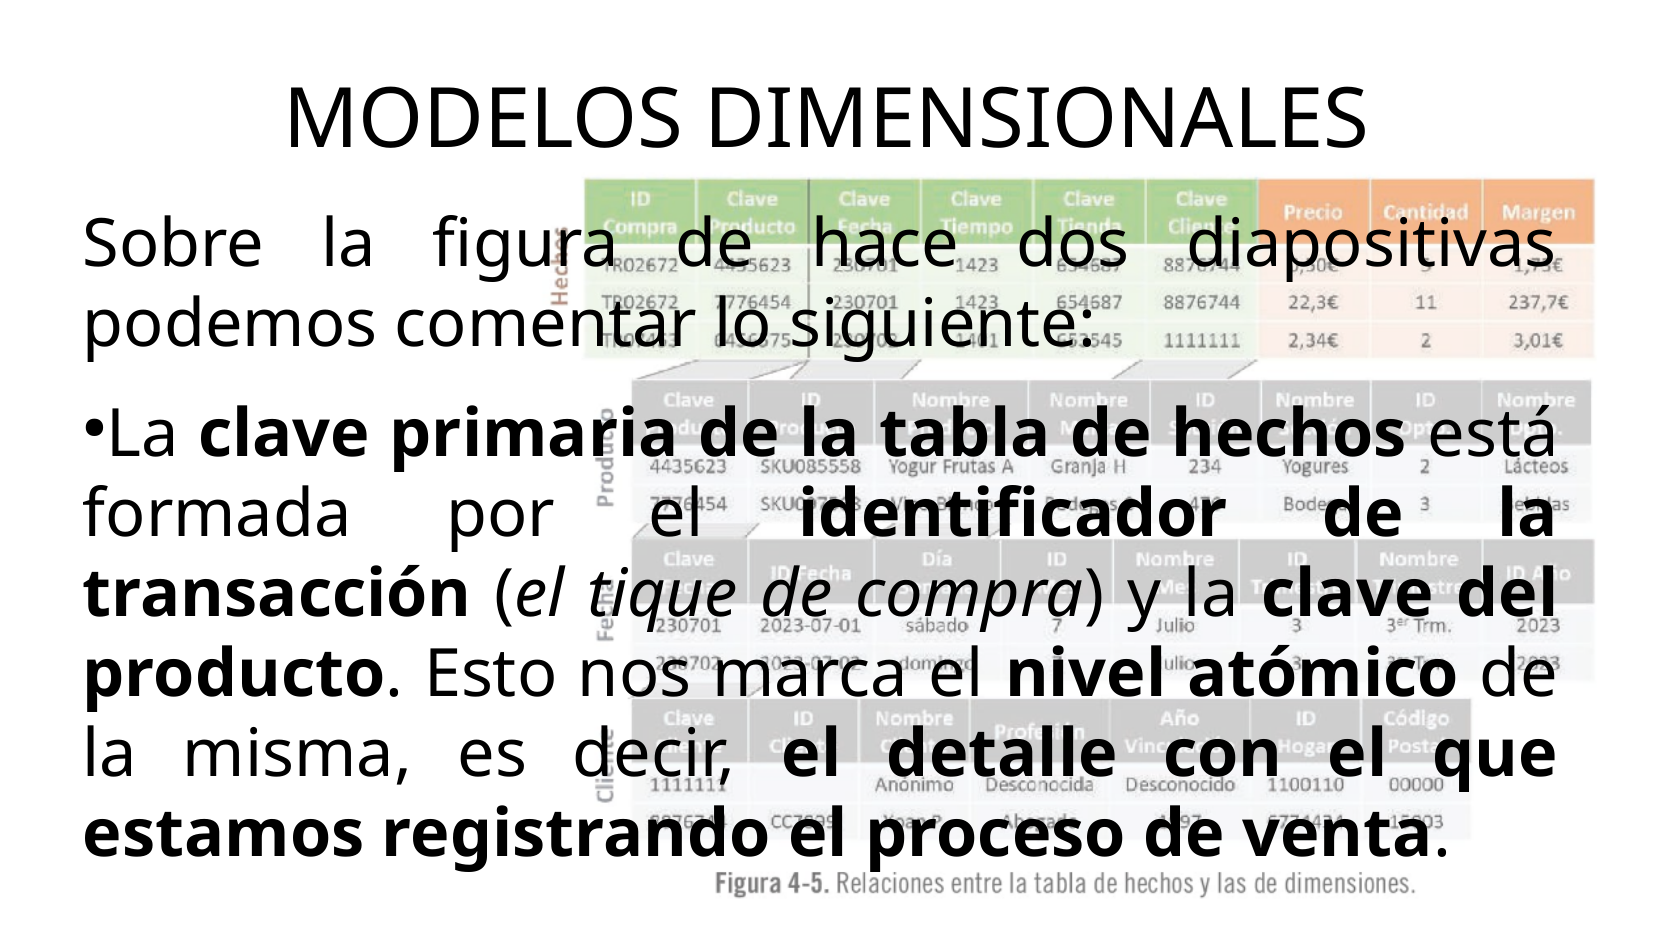

# MODELOS DIMENSIONALES
Sobre la figura de hace dos diapositivas podemos comentar lo siguiente:
La clave primaria de la tabla de hechos está formada por el identificador de la transacción (el tique de compra) y la clave del producto. Esto nos marca el nivel atómico de la misma, es decir, el detalle con el que estamos registrando el proceso de venta.